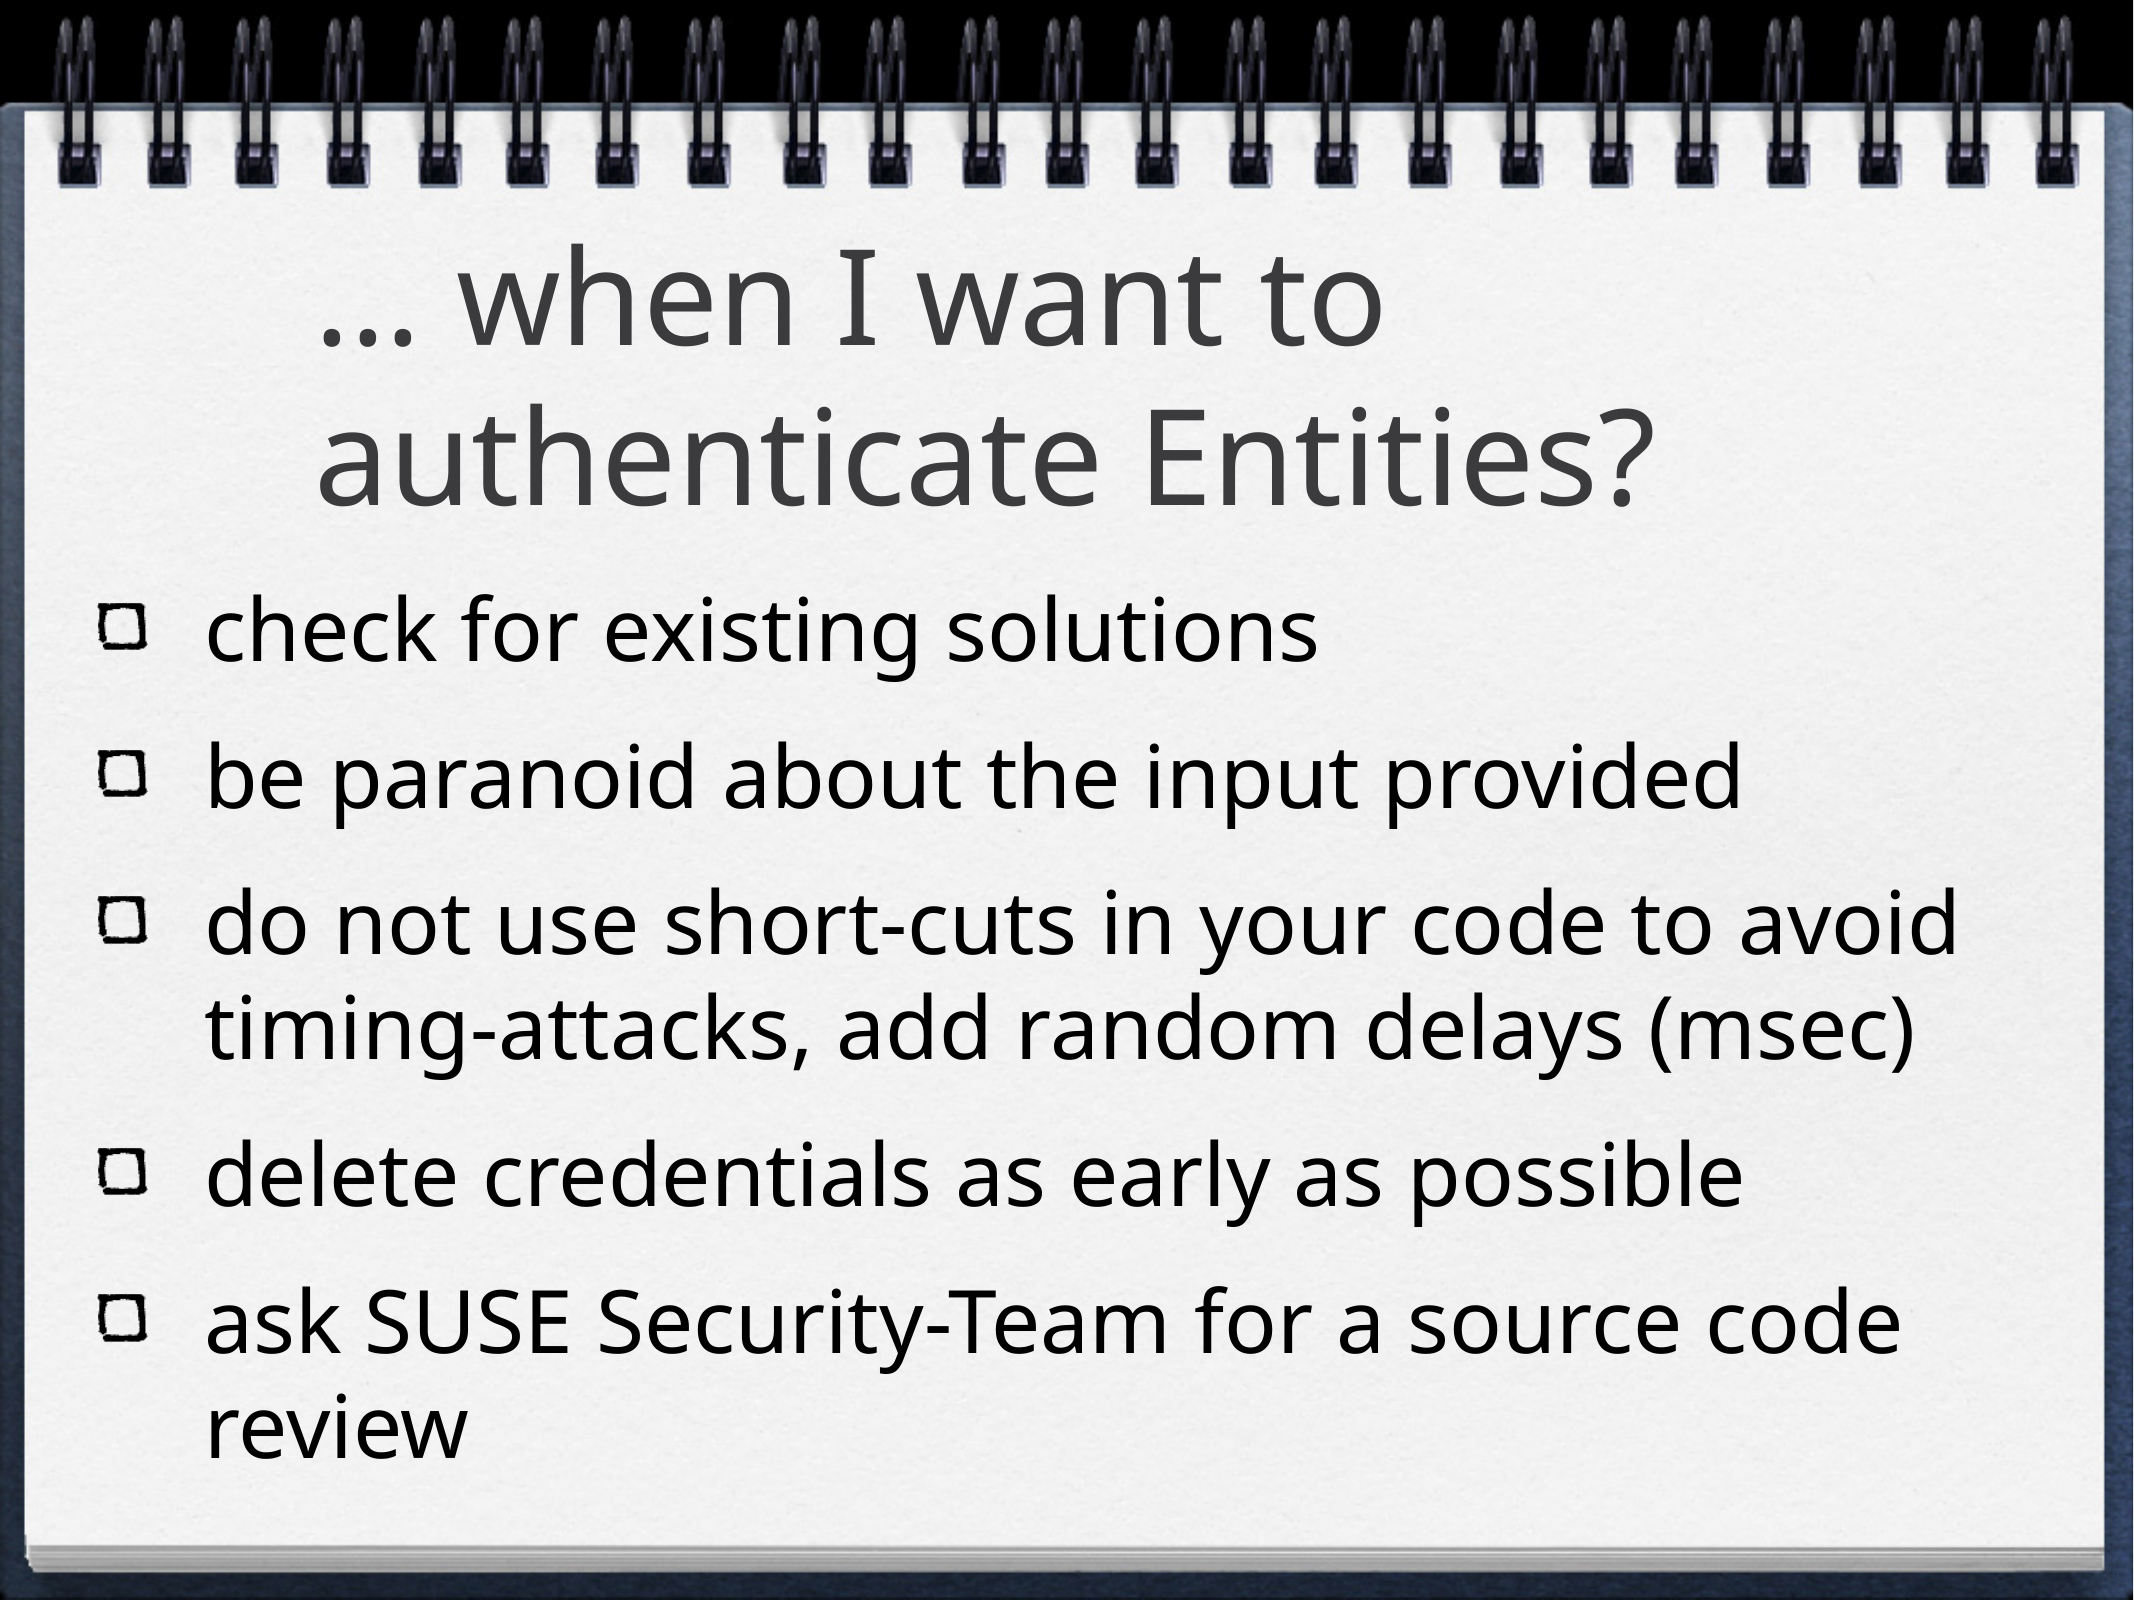

# ... when I want to authenticate Entities?
check for existing solutions
be paranoid about the input provided
do not use short-cuts in your code to avoid timing-attacks, add random delays (msec)
delete credentials as early as possible
ask SUSE Security-Team for a source code review